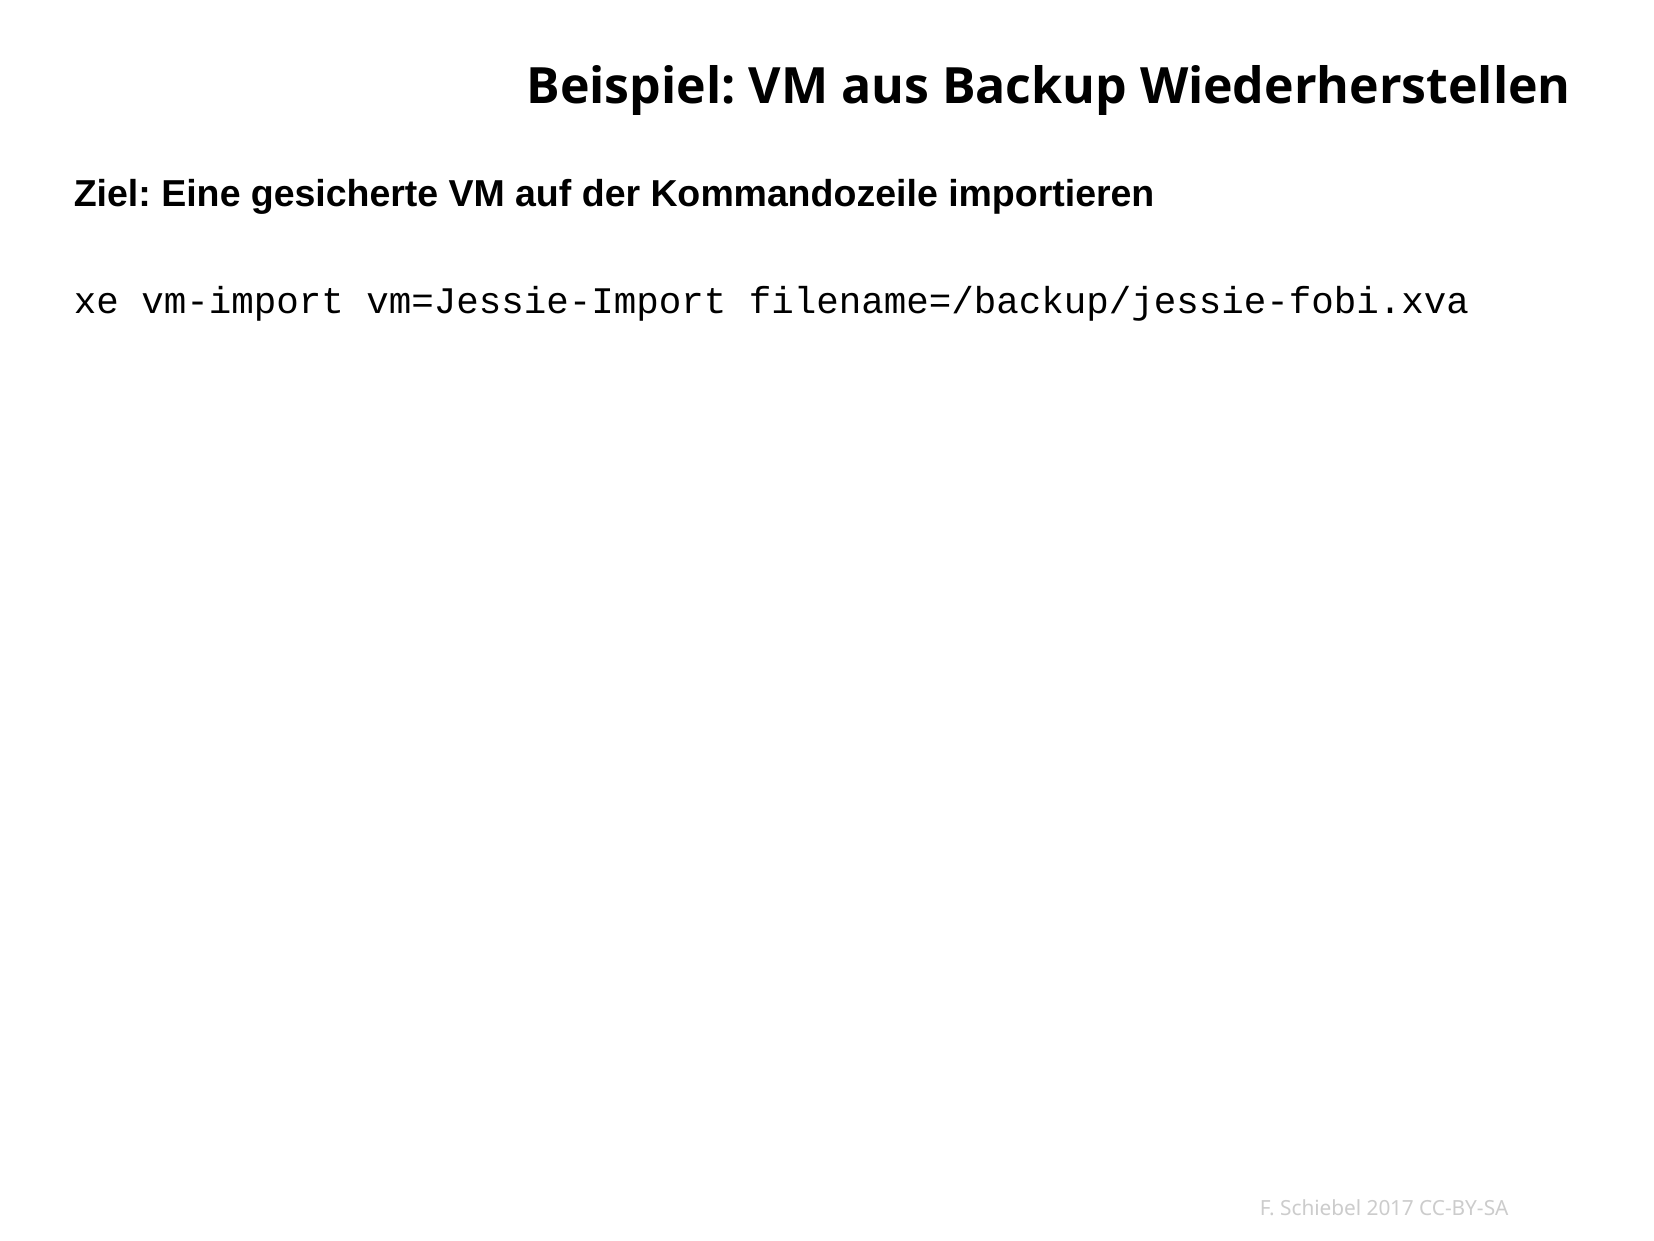

# Beispiel: VM aus Backup Wiederherstellen
Ziel: Eine gesicherte VM auf der Kommandozeile importieren
xe vm-import vm=Jessie-Import filename=/backup/jessie-fobi.xva